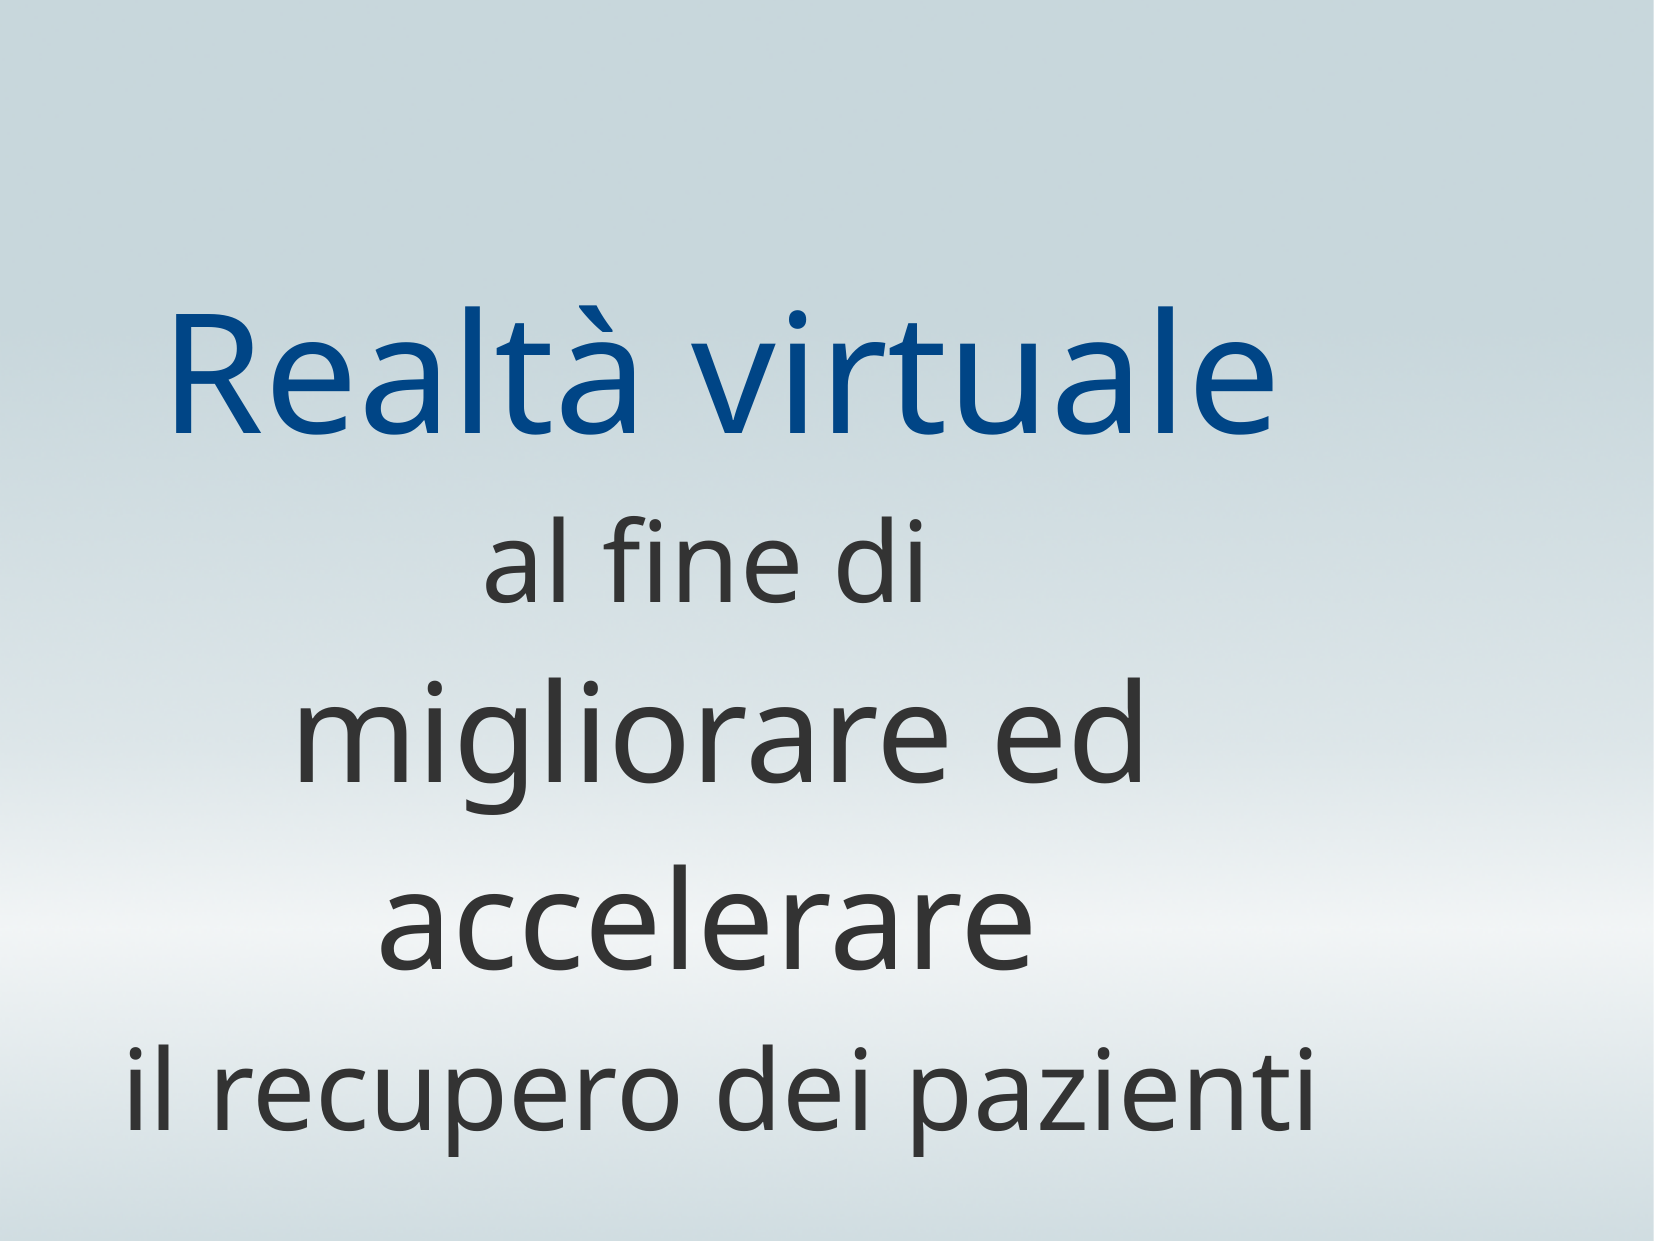

Realtà virtuale
al fine di
migliorare ed accelerare
il recupero dei pazienti